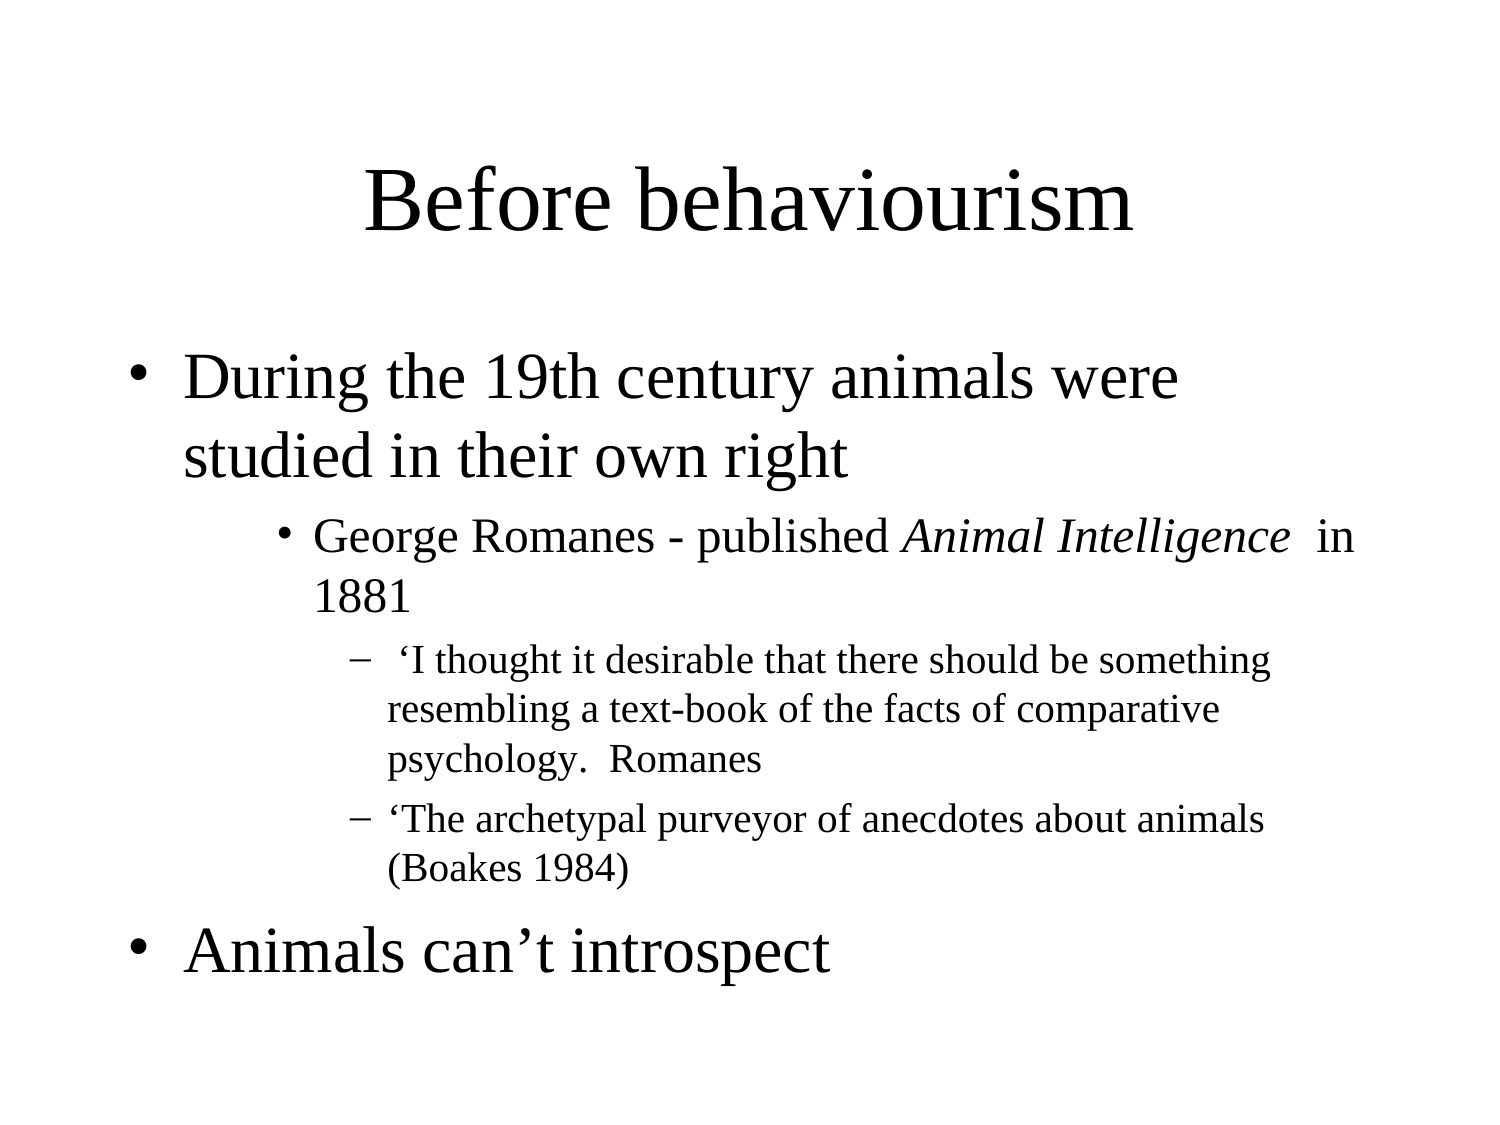

# Before behaviourism
During the 19th century animals were studied in their own right
George Romanes - published Animal Intelligence in 1881
 ‘I thought it desirable that there should be something resembling a text-book of the facts of comparative psychology. Romanes
‘The archetypal purveyor of anecdotes about animals (Boakes 1984)
Animals can’t introspect